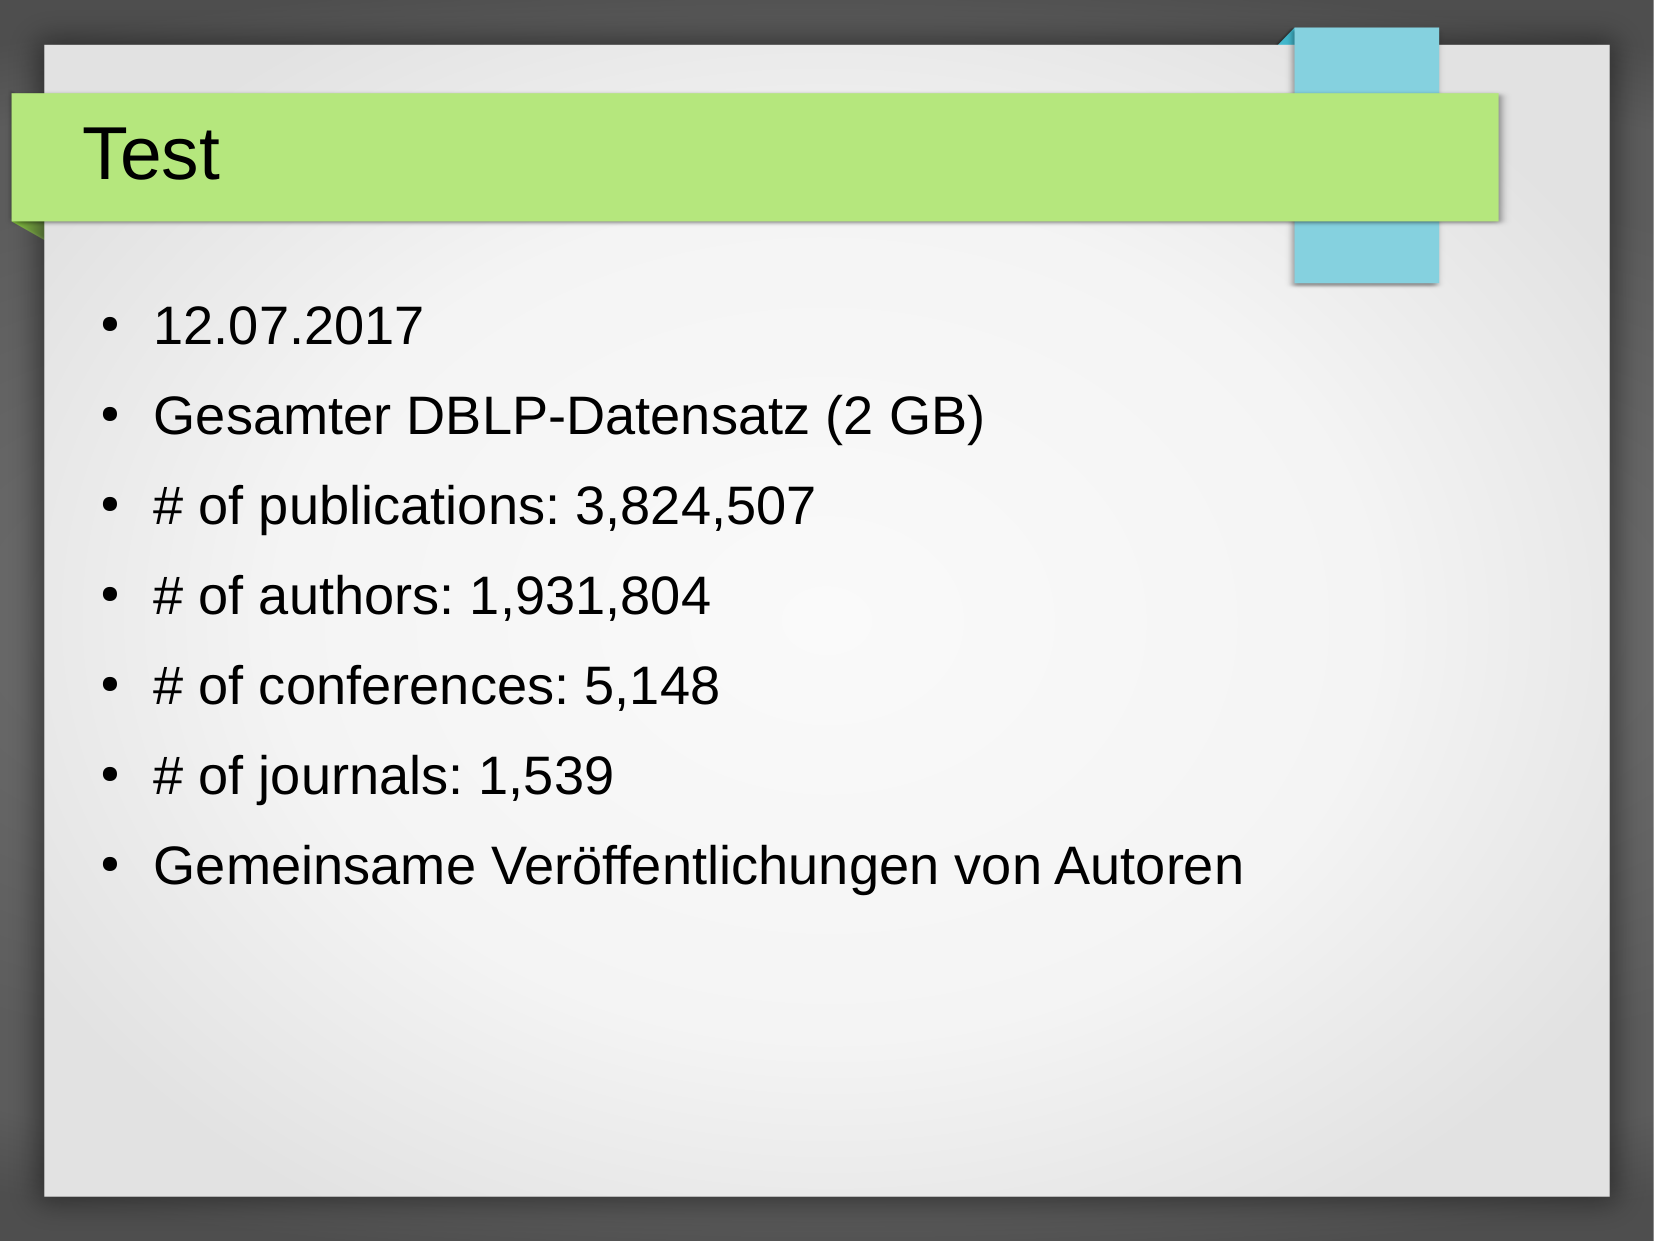

# Test
12.07.2017
Gesamter DBLP-Datensatz (2 GB)
# of publications: 3,824,507
# of authors: 1,931,804
# of conferences: 5,148
# of journals: 1,539
Gemeinsame Veröffentlichungen von Autoren